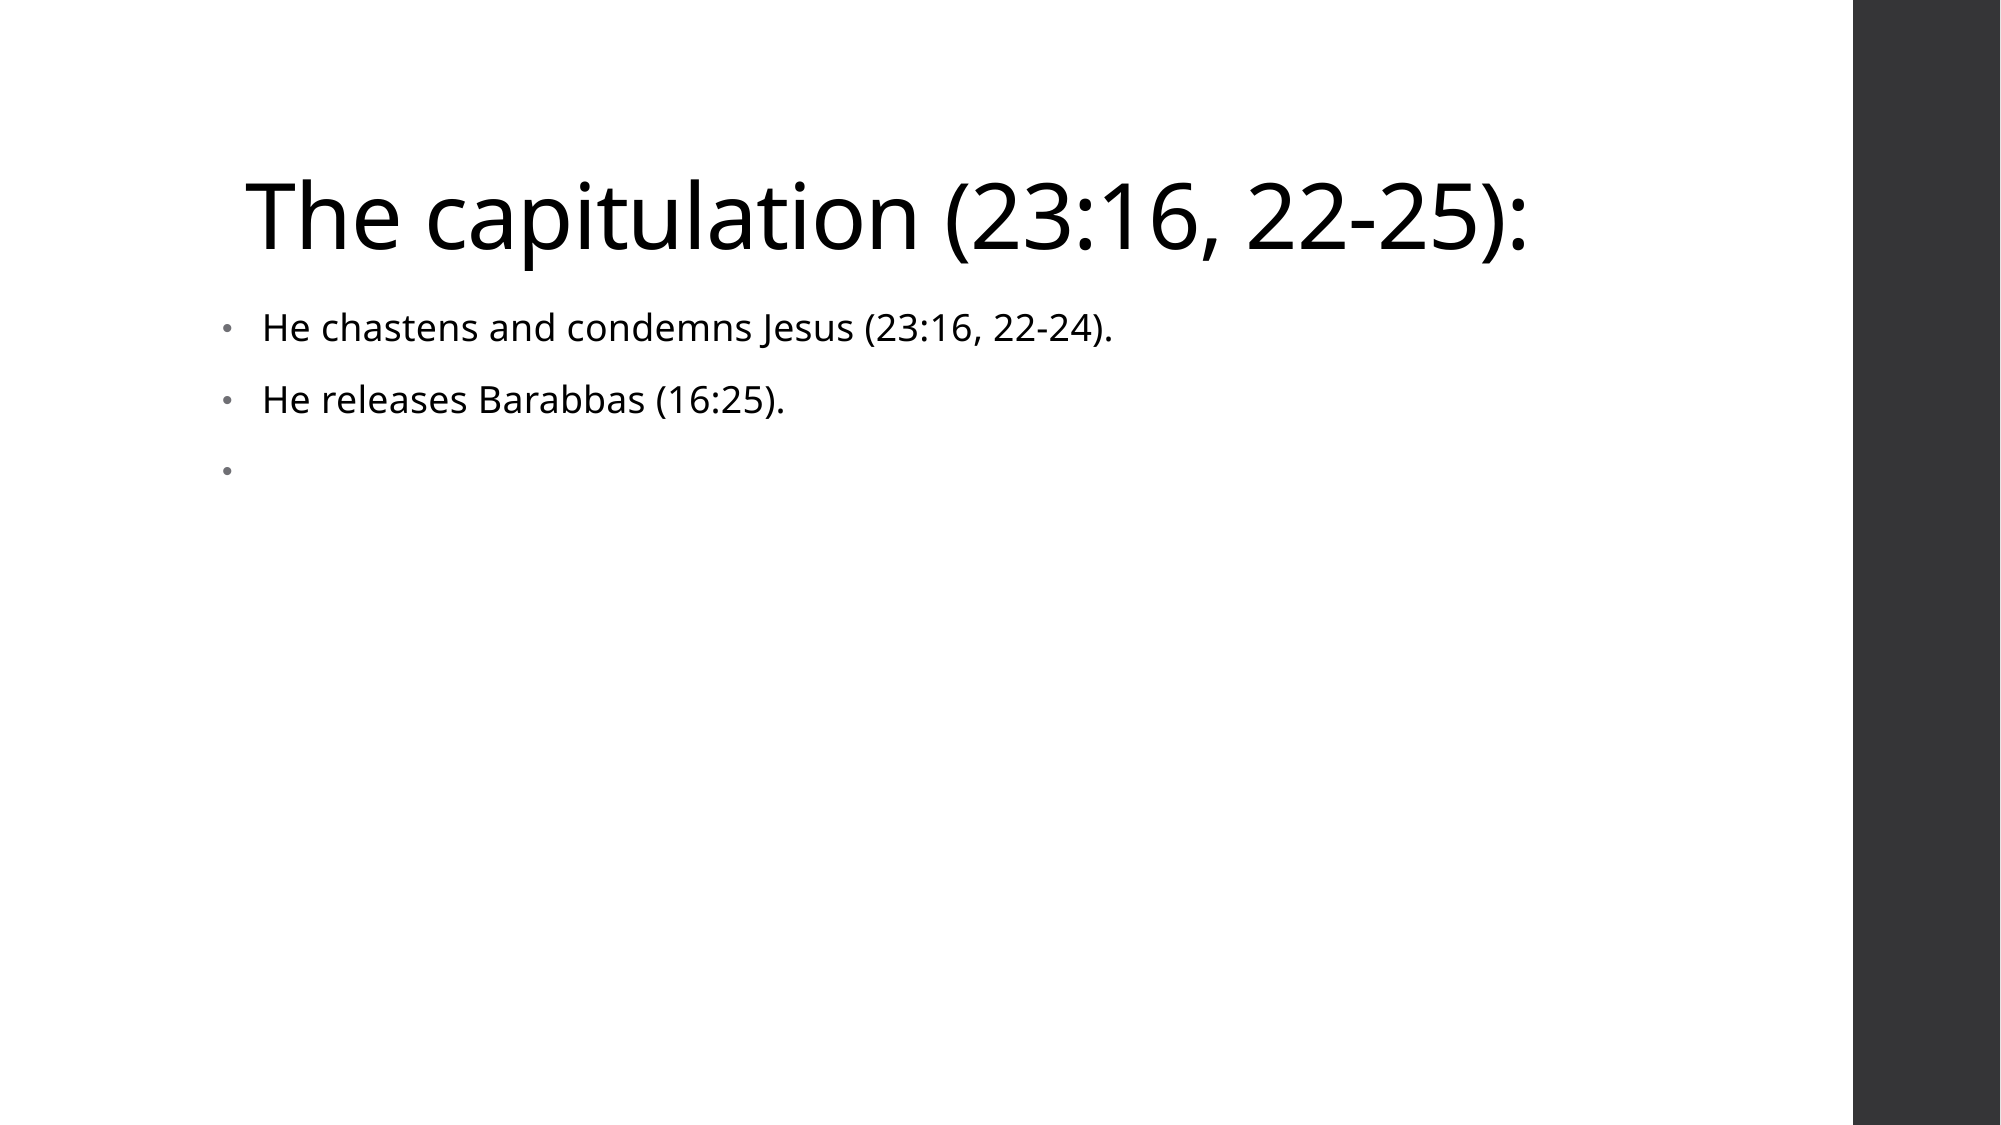

# The capitulation (23:16, 22-25):
 He chastens and condemns Jesus (23:16, 22-24).
 He releases Barabbas (16:25).